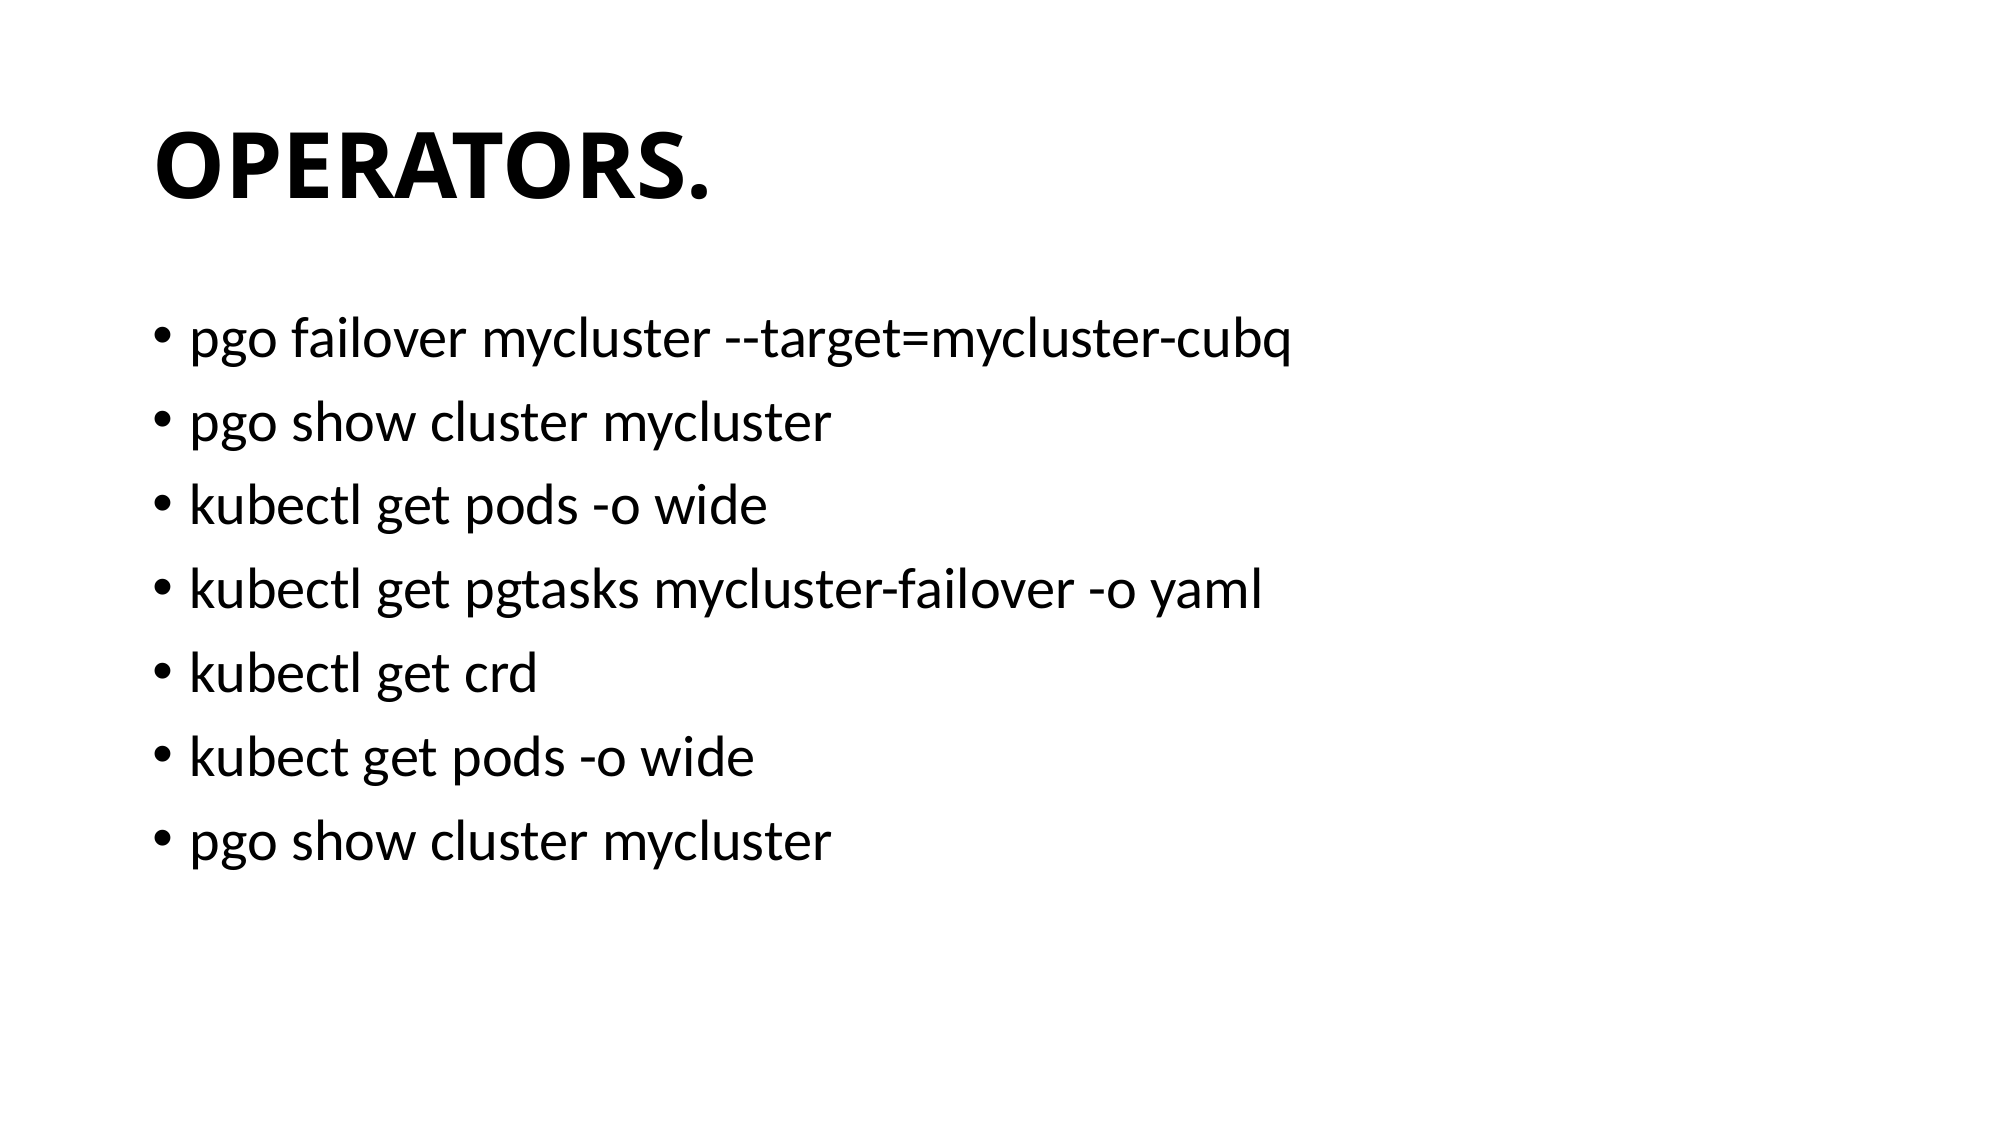

# OPERATORS.
pgo failover mycluster --target=mycluster-cubq
pgo show cluster mycluster
kubectl get pods -o wide
kubectl get pgtasks mycluster-failover -o yaml
kubectl get crd
kubect get pods -o wide
pgo show cluster mycluster